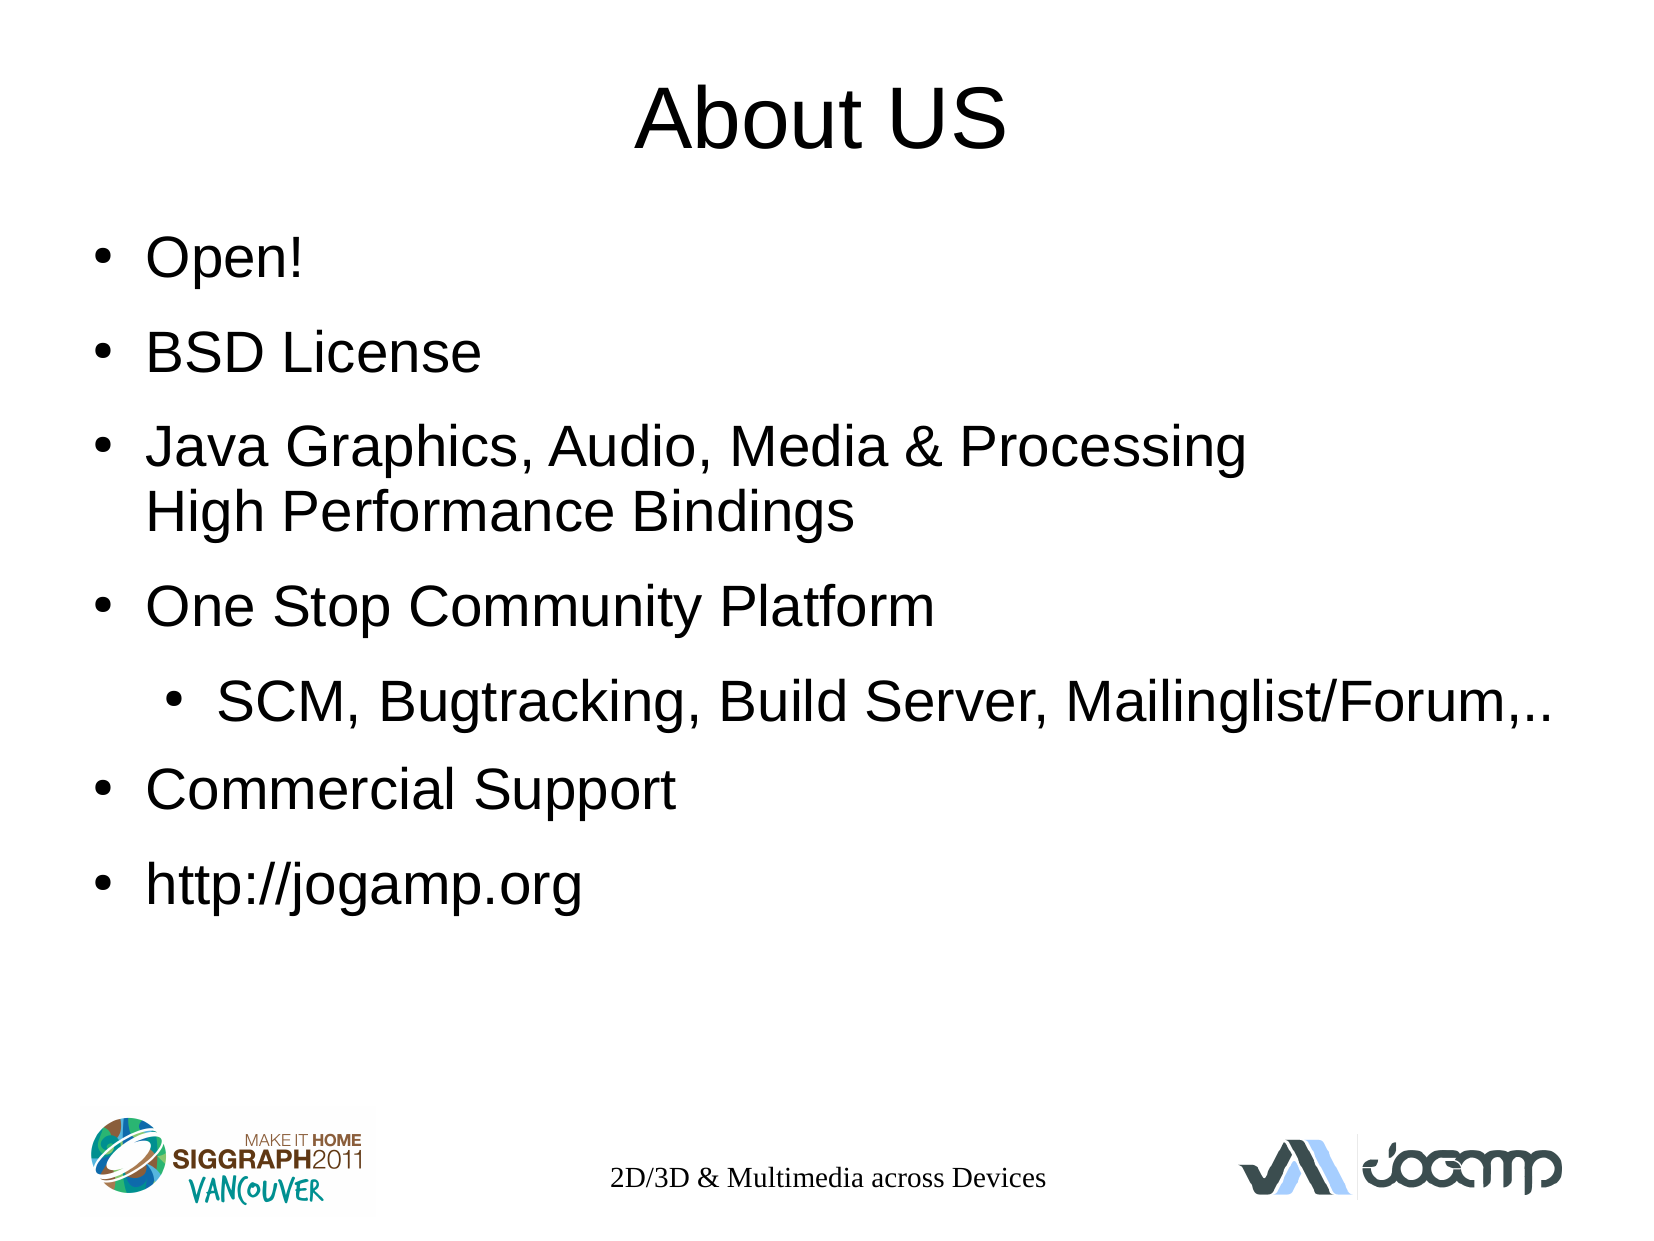

# About US
Open!
BSD License
Java Graphics, Audio, Media & Processing
High Performance Bindings
One Stop Community Platform
SCM, Bugtracking, Build Server, Mailinglist/Forum,..
Commercial Support
http://jogamp.org
2D/3D & Multimedia across Devices